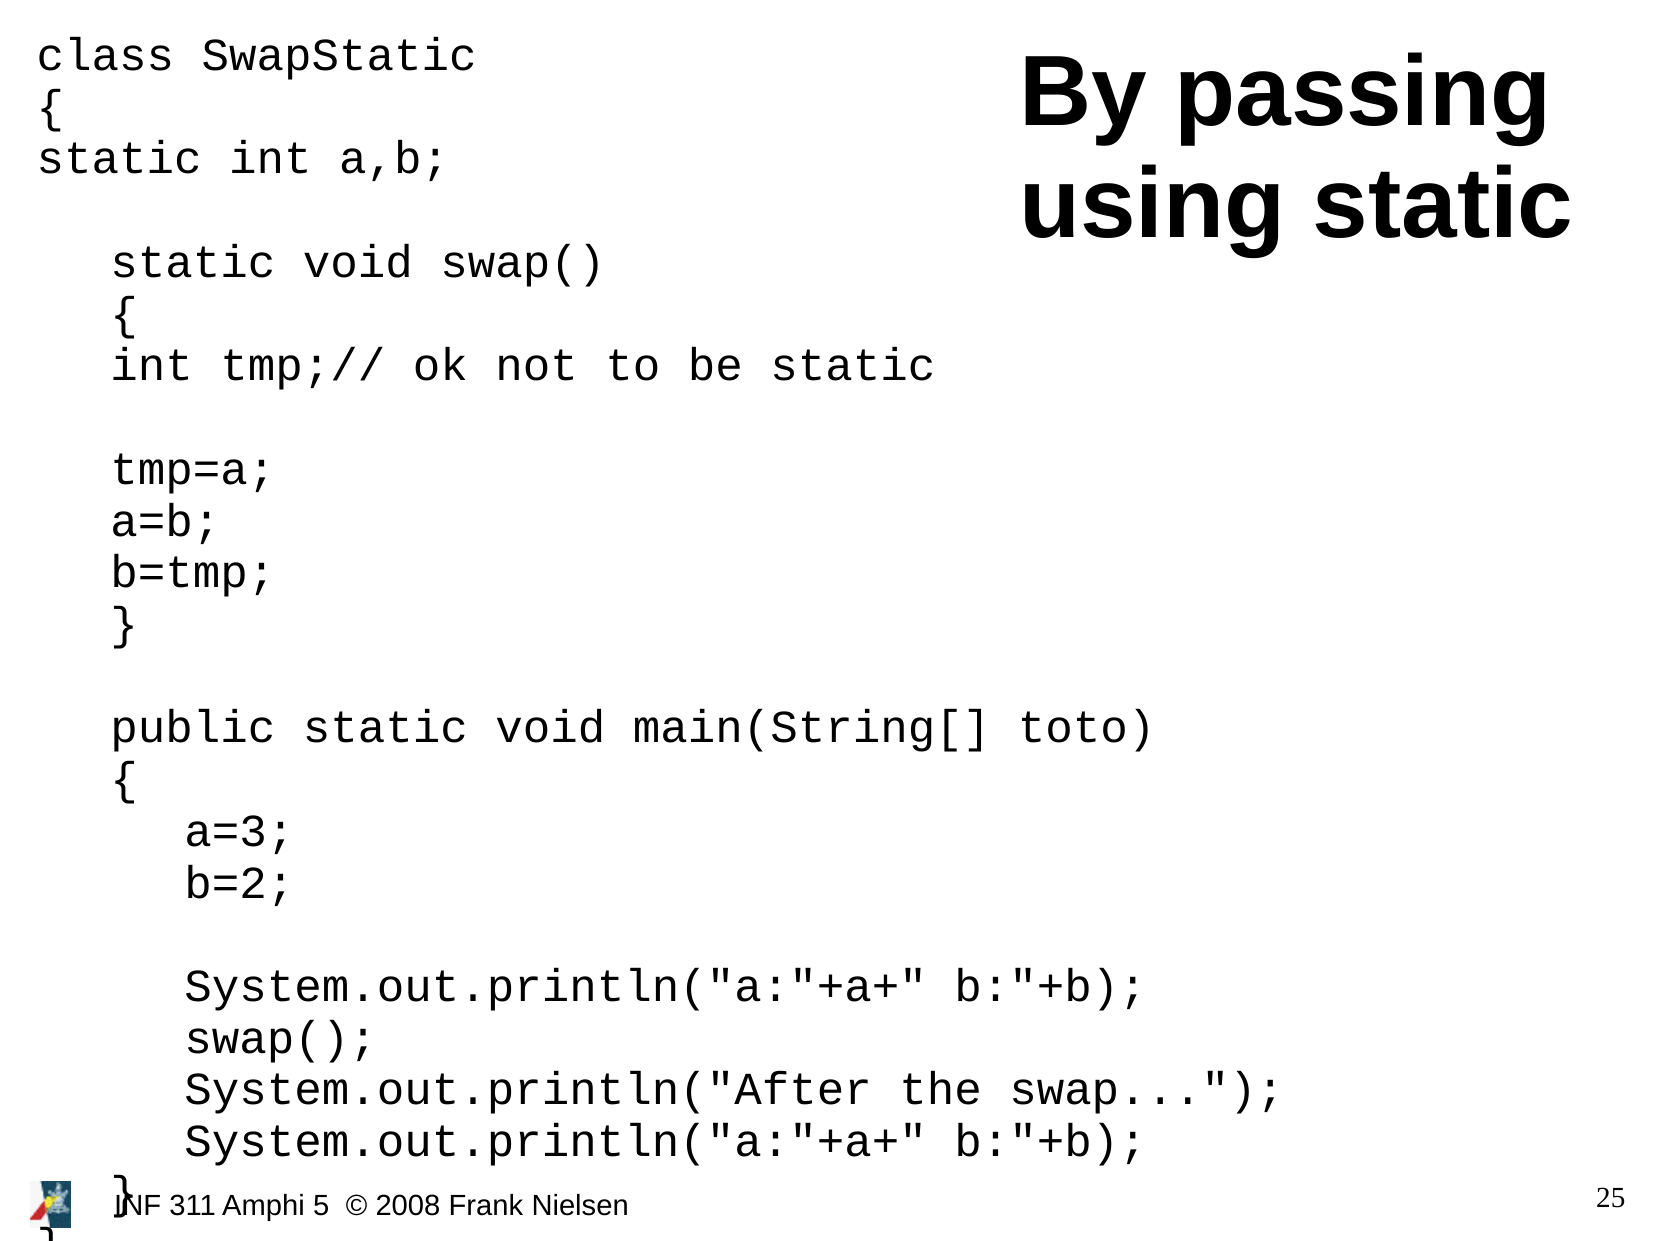

class SwapStatic
{
static int a,b;
	static void swap()
	{
	int tmp;// ok not to be static
	tmp=a;
	a=b;
	b=tmp;
	}
	public static void main(String[] toto)
	{
		a=3;
		b=2;
		System.out.println("a:"+a+" b:"+b);
		swap();
		System.out.println("After the swap...");
		System.out.println("a:"+a+" b:"+b);
	}
}
By passing
using static